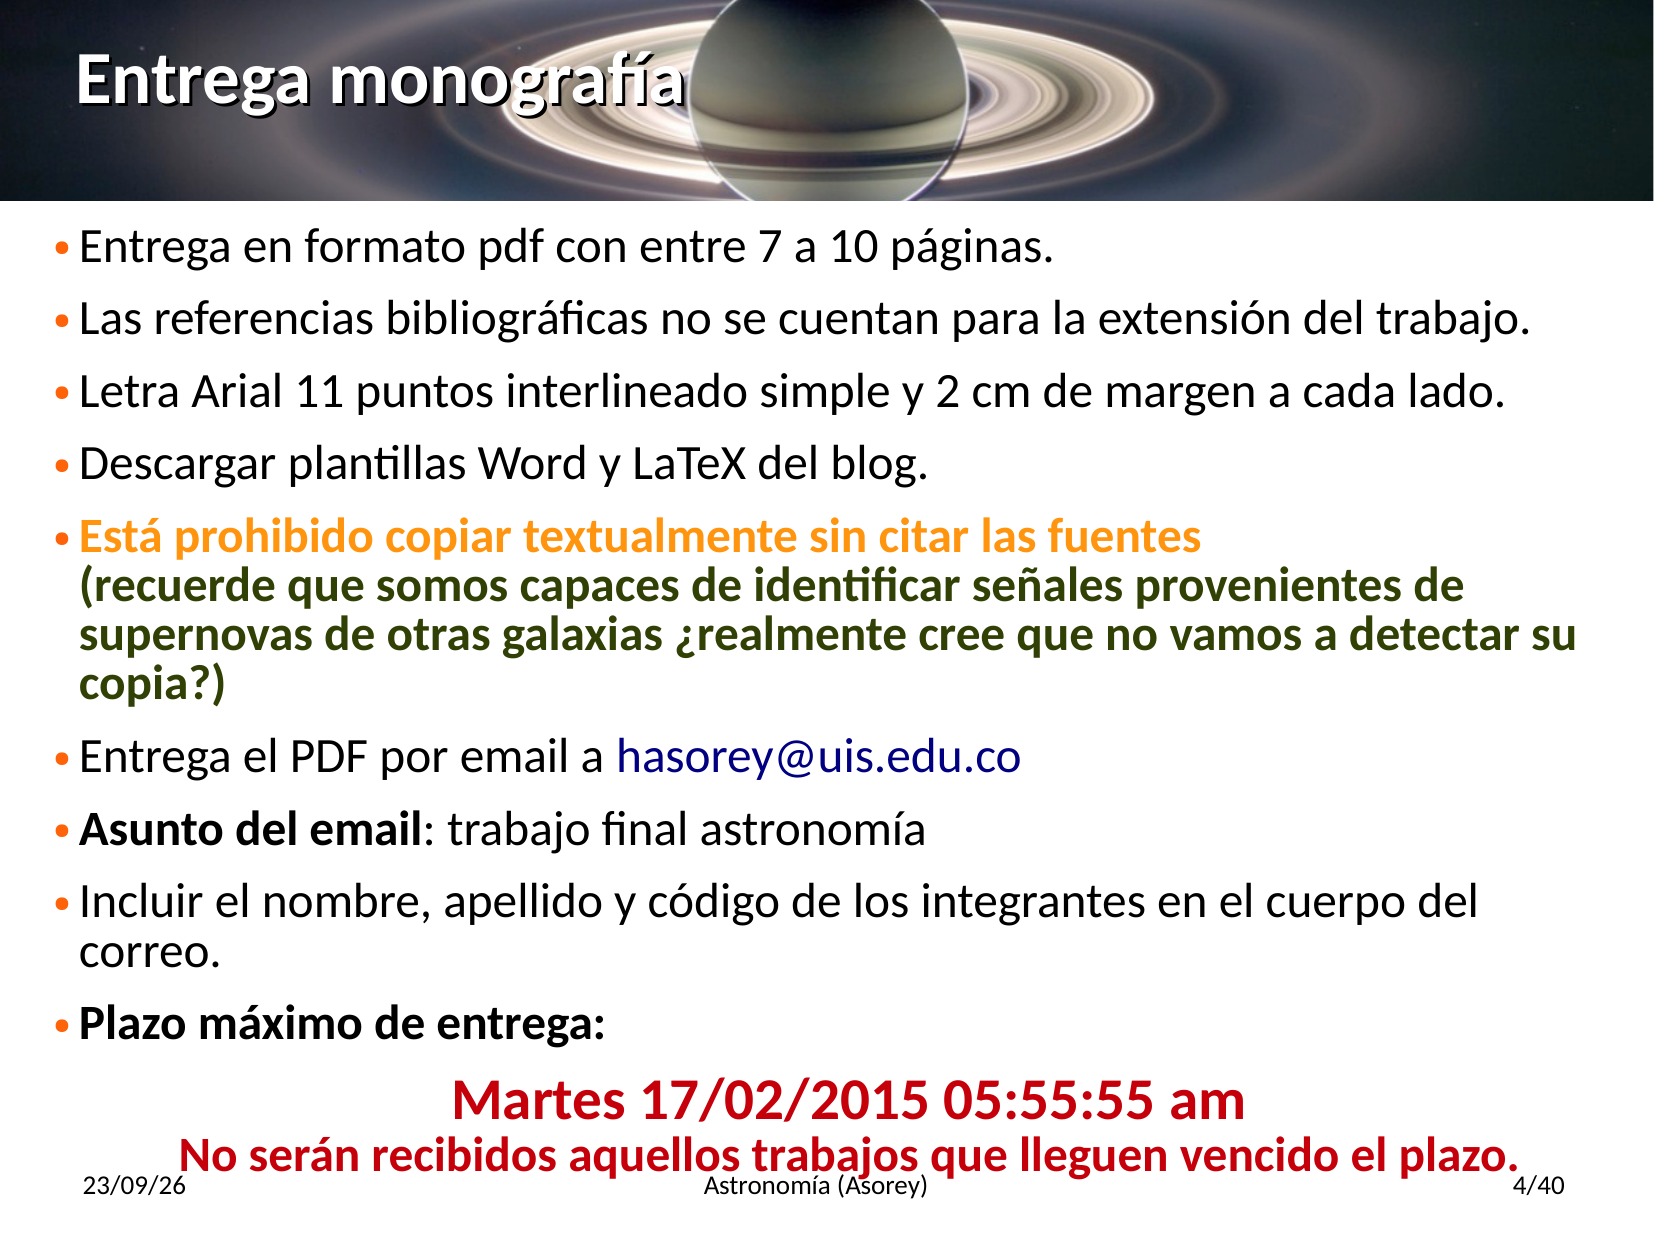

# Entrega monografía
Entrega en formato pdf con entre 7 a 10 páginas.
Las referencias bibliográficas no se cuentan para la extensión del trabajo.
Letra Arial 11 puntos interlineado simple y 2 cm de margen a cada lado.
Descargar plantillas Word y LaTeX del blog.
Está prohibido copiar textualmente sin citar las fuentes
(recuerde que somos capaces de identificar señales provenientes de supernovas de otras galaxias ¿realmente cree que no vamos a detectar su copia?)
Entrega el PDF por email a hasorey@uis.edu.co
Asunto del email: trabajo final astronomía
Incluir el nombre, apellido y código de los integrantes en el cuerpo del correo.
Plazo máximo de entrega:
Martes 17/02/2015 05:55:55 am
No serán recibidos aquellos trabajos que lleguen vencido el plazo.
Astronomía (Asorey)
4